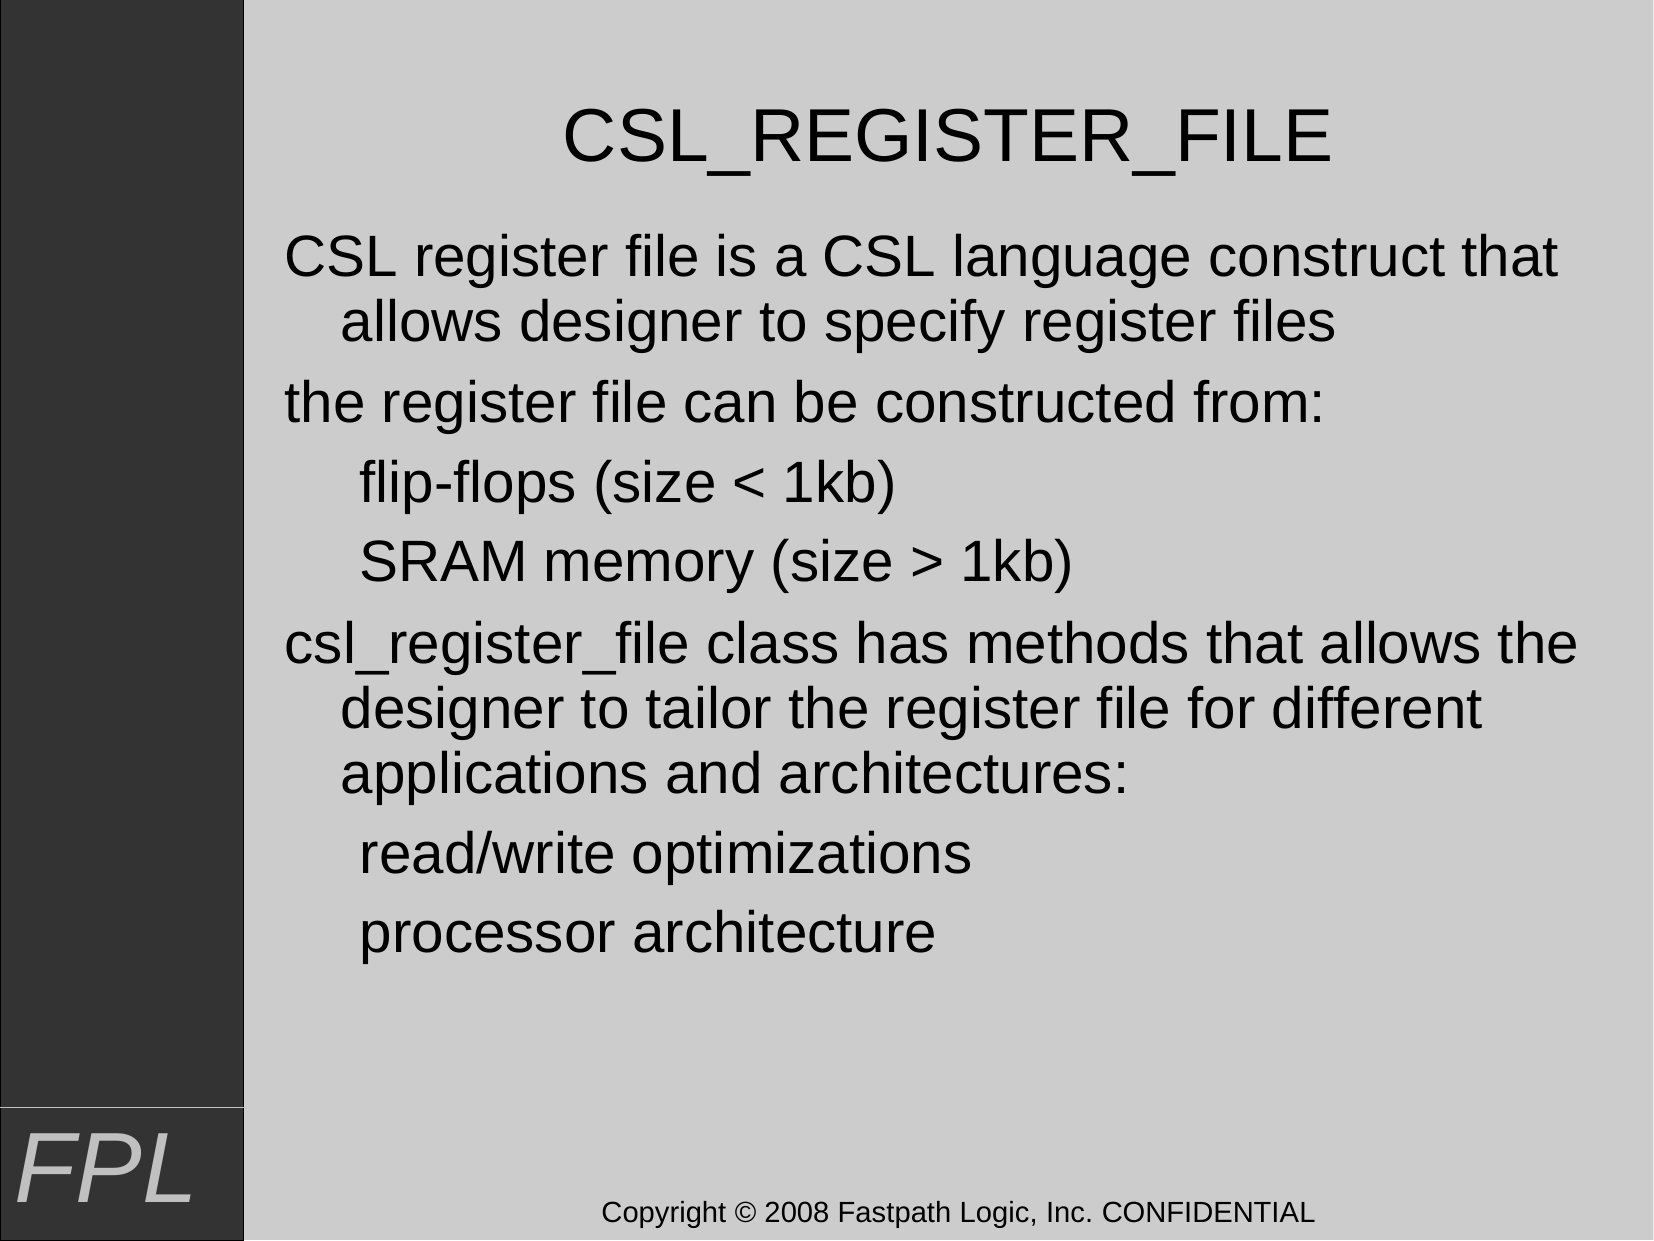

# CSL_REGISTER_FILE
CSL register file is a CSL language construct that allows designer to specify register files
the register file can be constructed from:
flip-flops (size < 1kb)
SRAM memory (size > 1kb)
csl_register_file class has methods that allows the designer to tailor the register file for different applications and architectures:
read/write optimizations
processor architecture